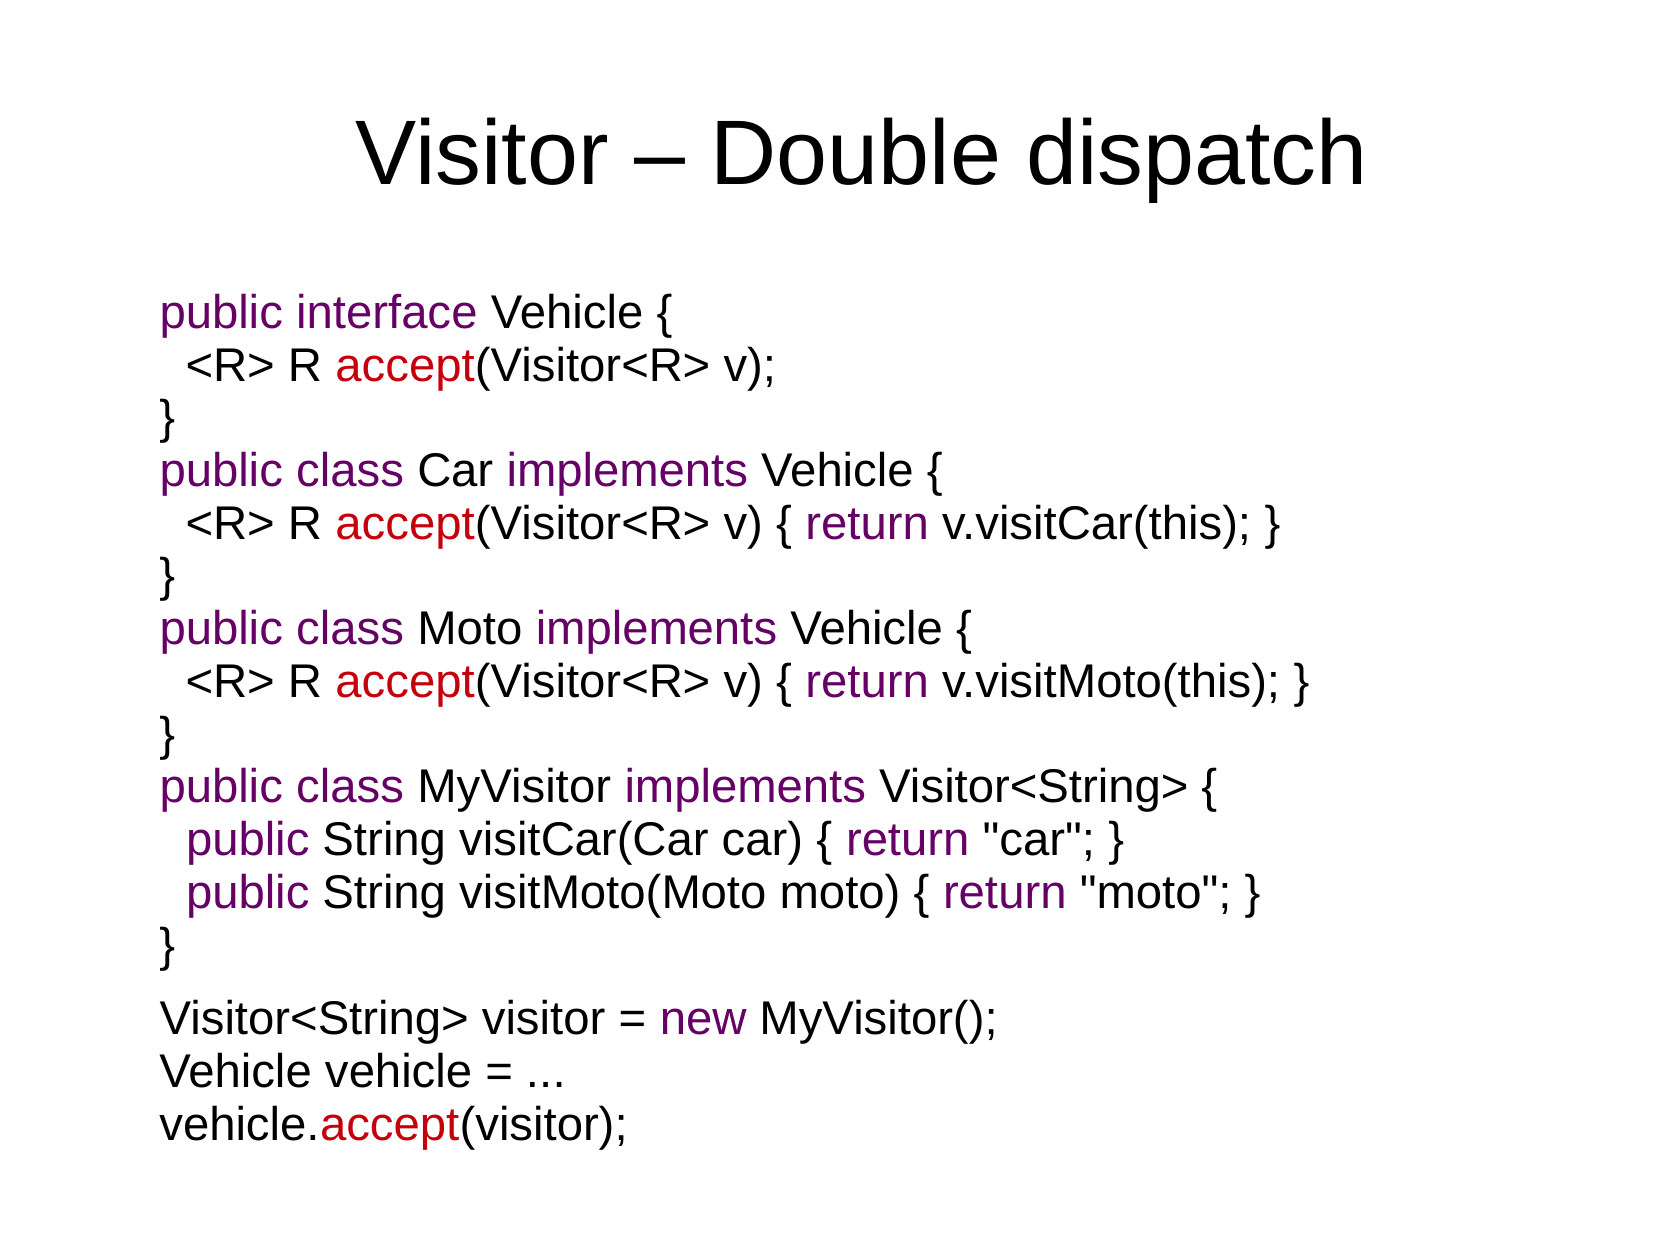

# Visitor – Double dispatch
 public interface Vehicle {
 <R> R accept(Visitor<R> v);
 }
 public class Car implements Vehicle {
 <R> R accept(Visitor<R> v) { return v.visitCar(this); }
 }
 public class Moto implements Vehicle {
 <R> R accept(Visitor<R> v) { return v.visitMoto(this); }
 }
 public class MyVisitor implements Visitor<String> {
 public String visitCar(Car car) { return "car"; }
 public String visitMoto(Moto moto) { return "moto"; }
 }
 Visitor<String> visitor = new MyVisitor();
 Vehicle vehicle = ...
 vehicle.accept(visitor);